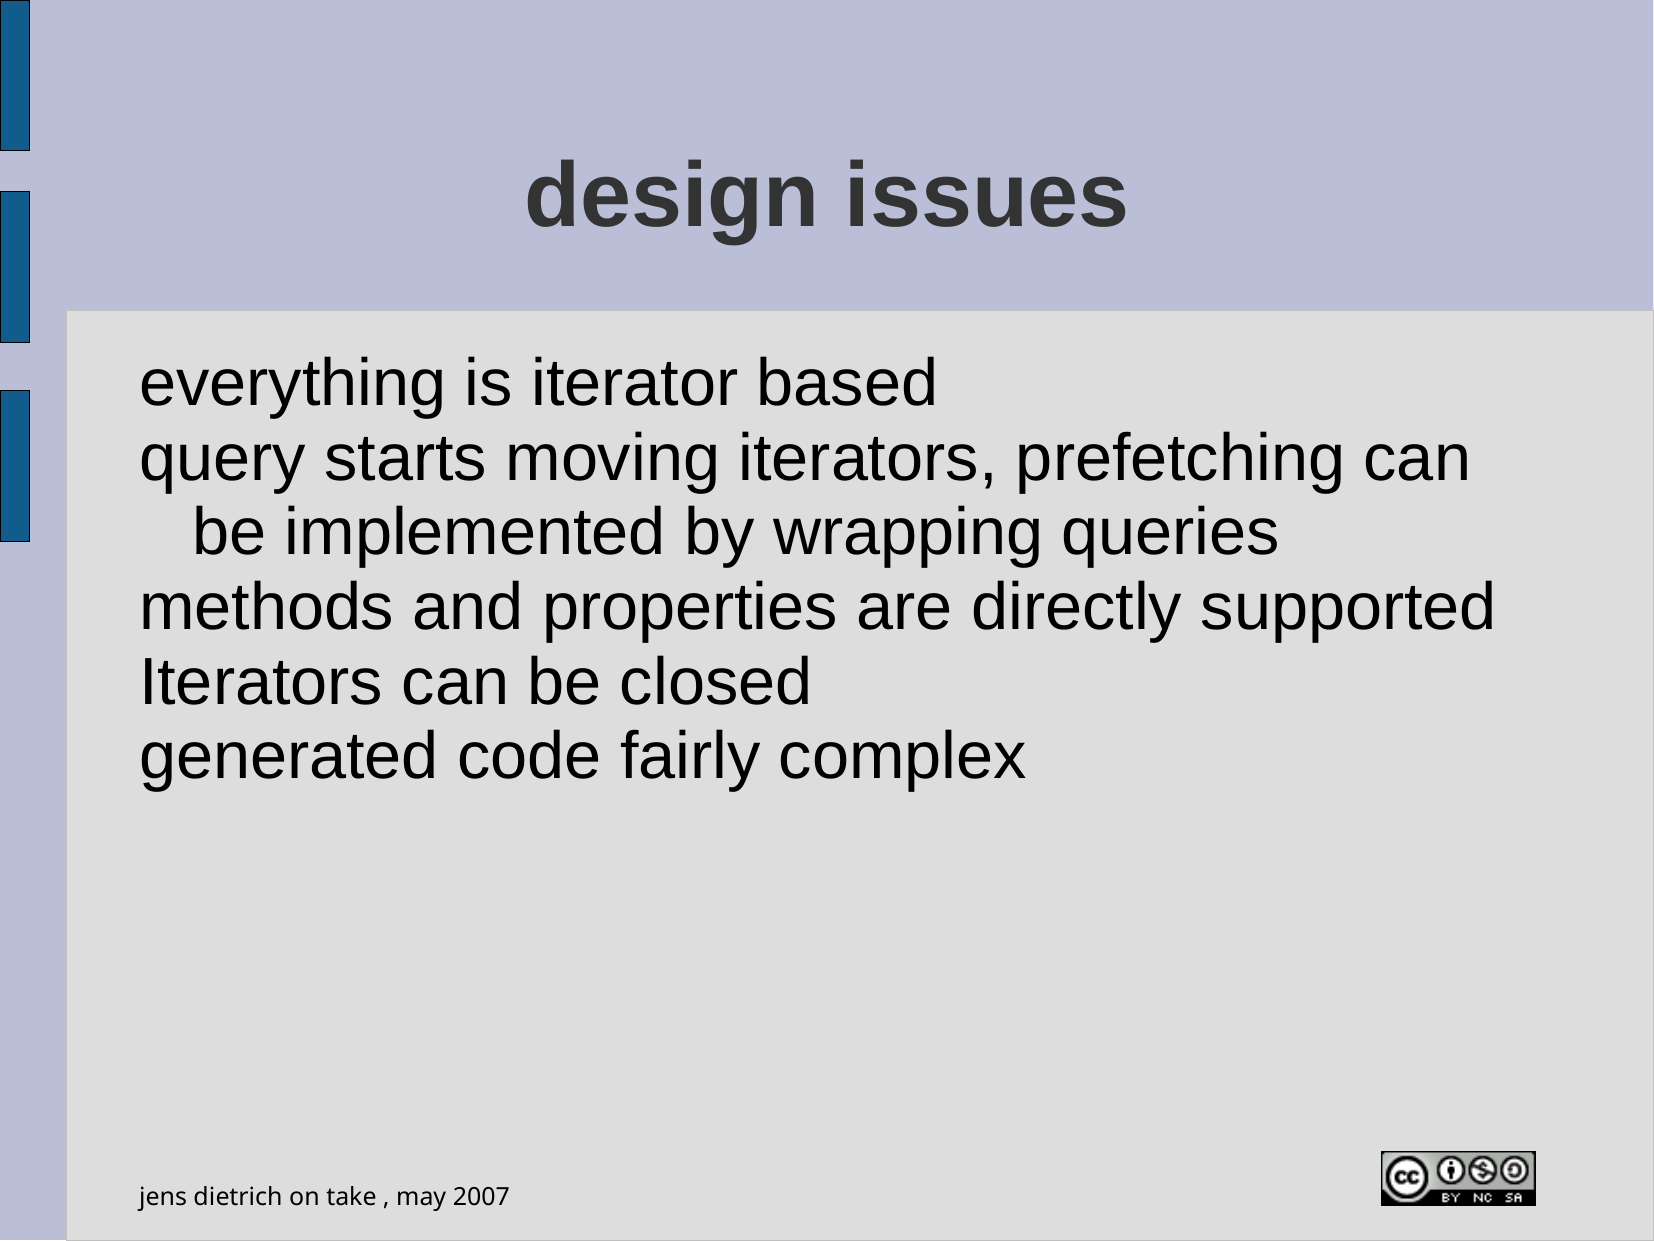

# design issues
everything is iterator based
query starts moving iterators, prefetching can be implemented by wrapping queries
methods and properties are directly supported
Iterators can be closed
generated code fairly complex